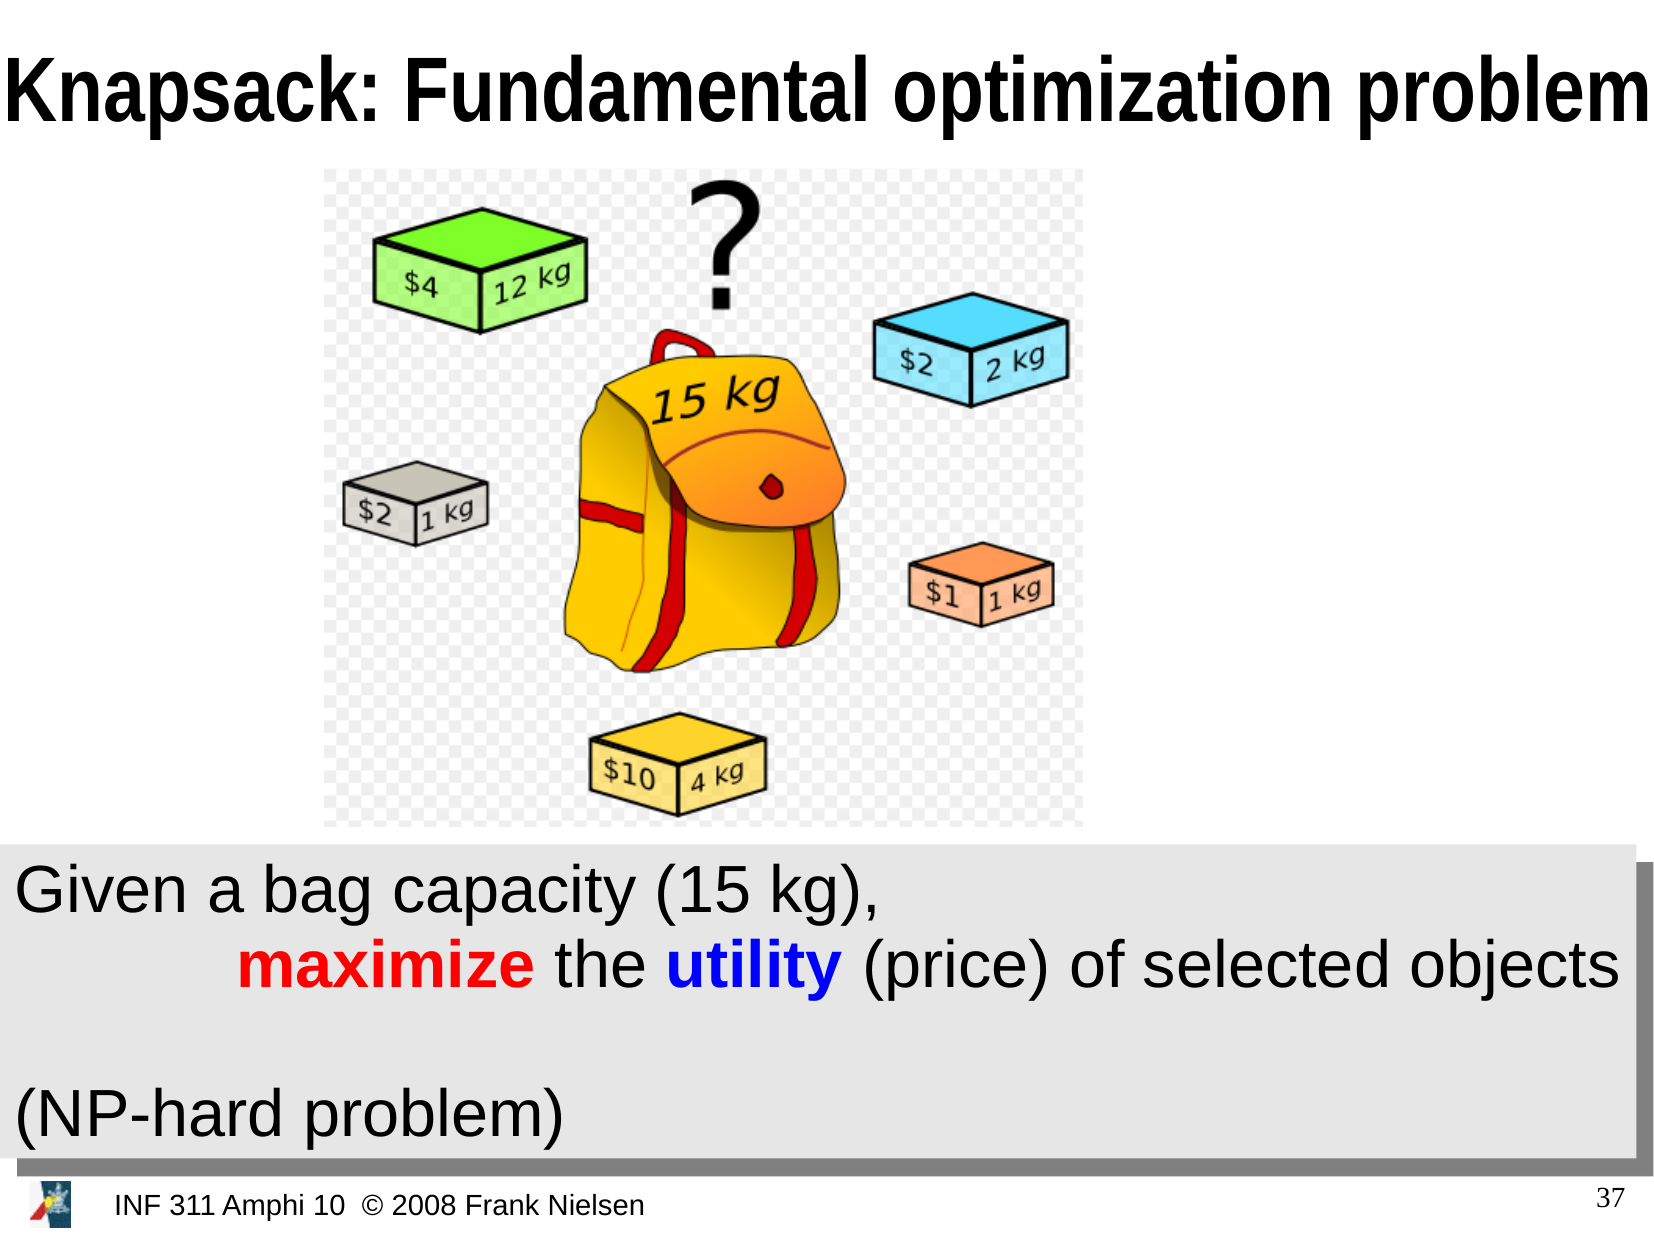

Knapsack: Fundamental optimization problem
Given a bag capacity (15 kg),
			maximize the utility (price) of selected objects
(NP-hard problem)